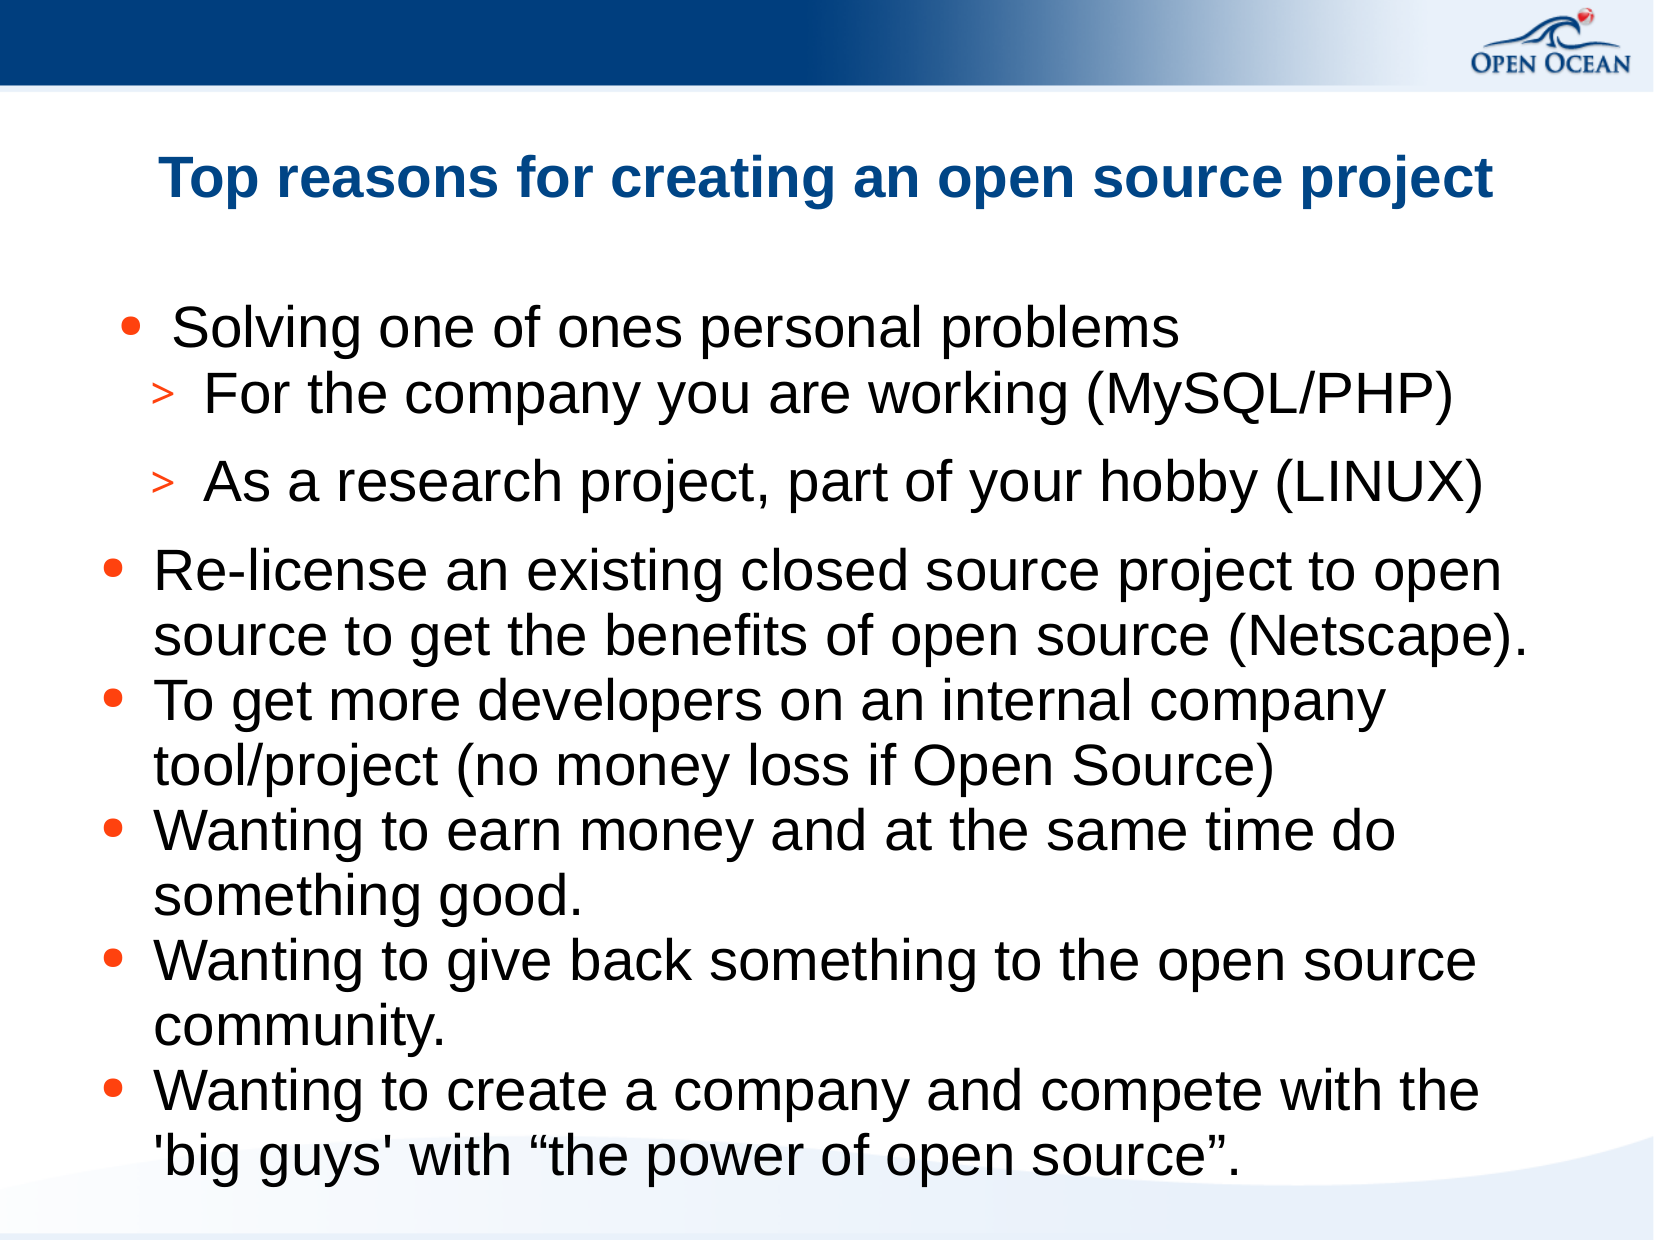

# Top reasons for creating an open source project
Solving one of ones personal problems
For the company you are working (MySQL/PHP)
As a research project, part of your hobby (LINUX)
Re-license an existing closed source project to open source to get the benefits of open source (Netscape).
To get more developers on an internal company tool/project (no money loss if Open Source)
Wanting to earn money and at the same time do something good.
Wanting to give back something to the open source community.
Wanting to create a company and compete with the 'big guys' with “the power of open source”.